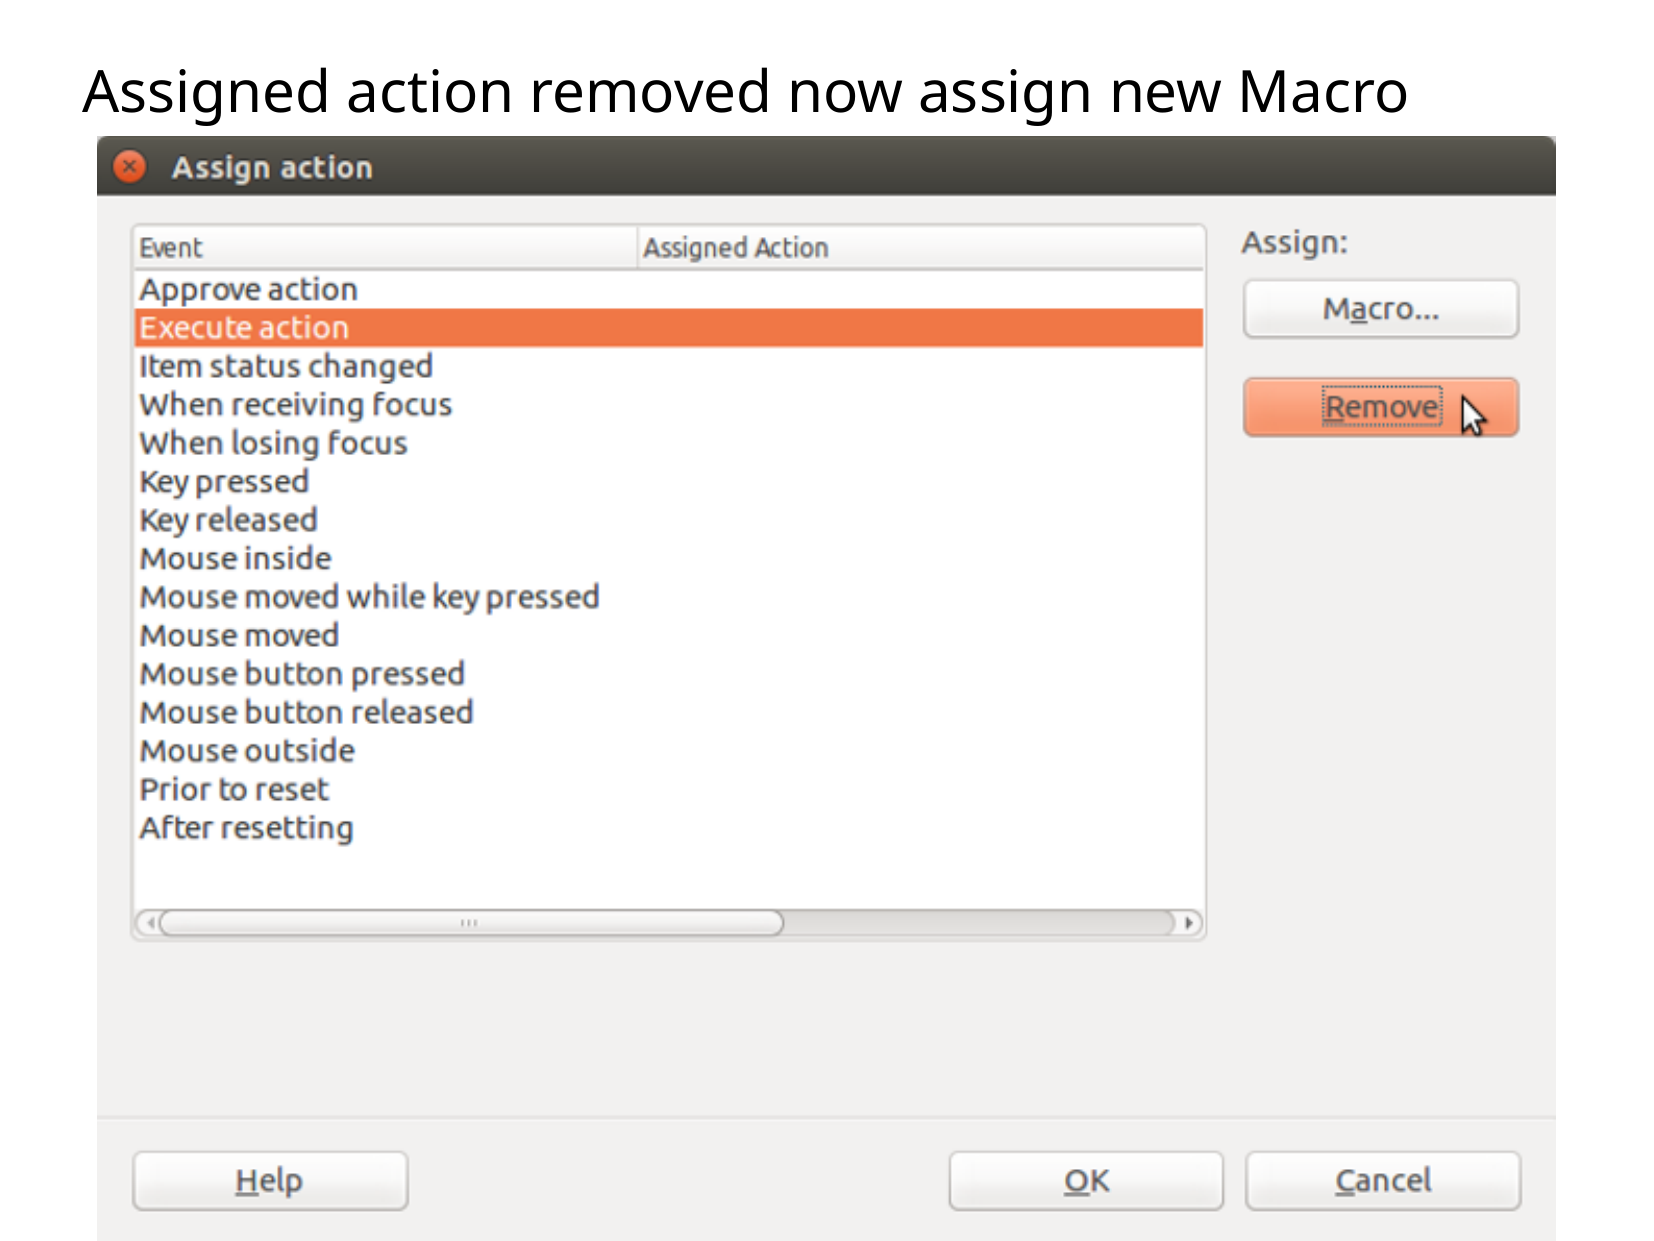

# Assigned action removed now assign new Macro